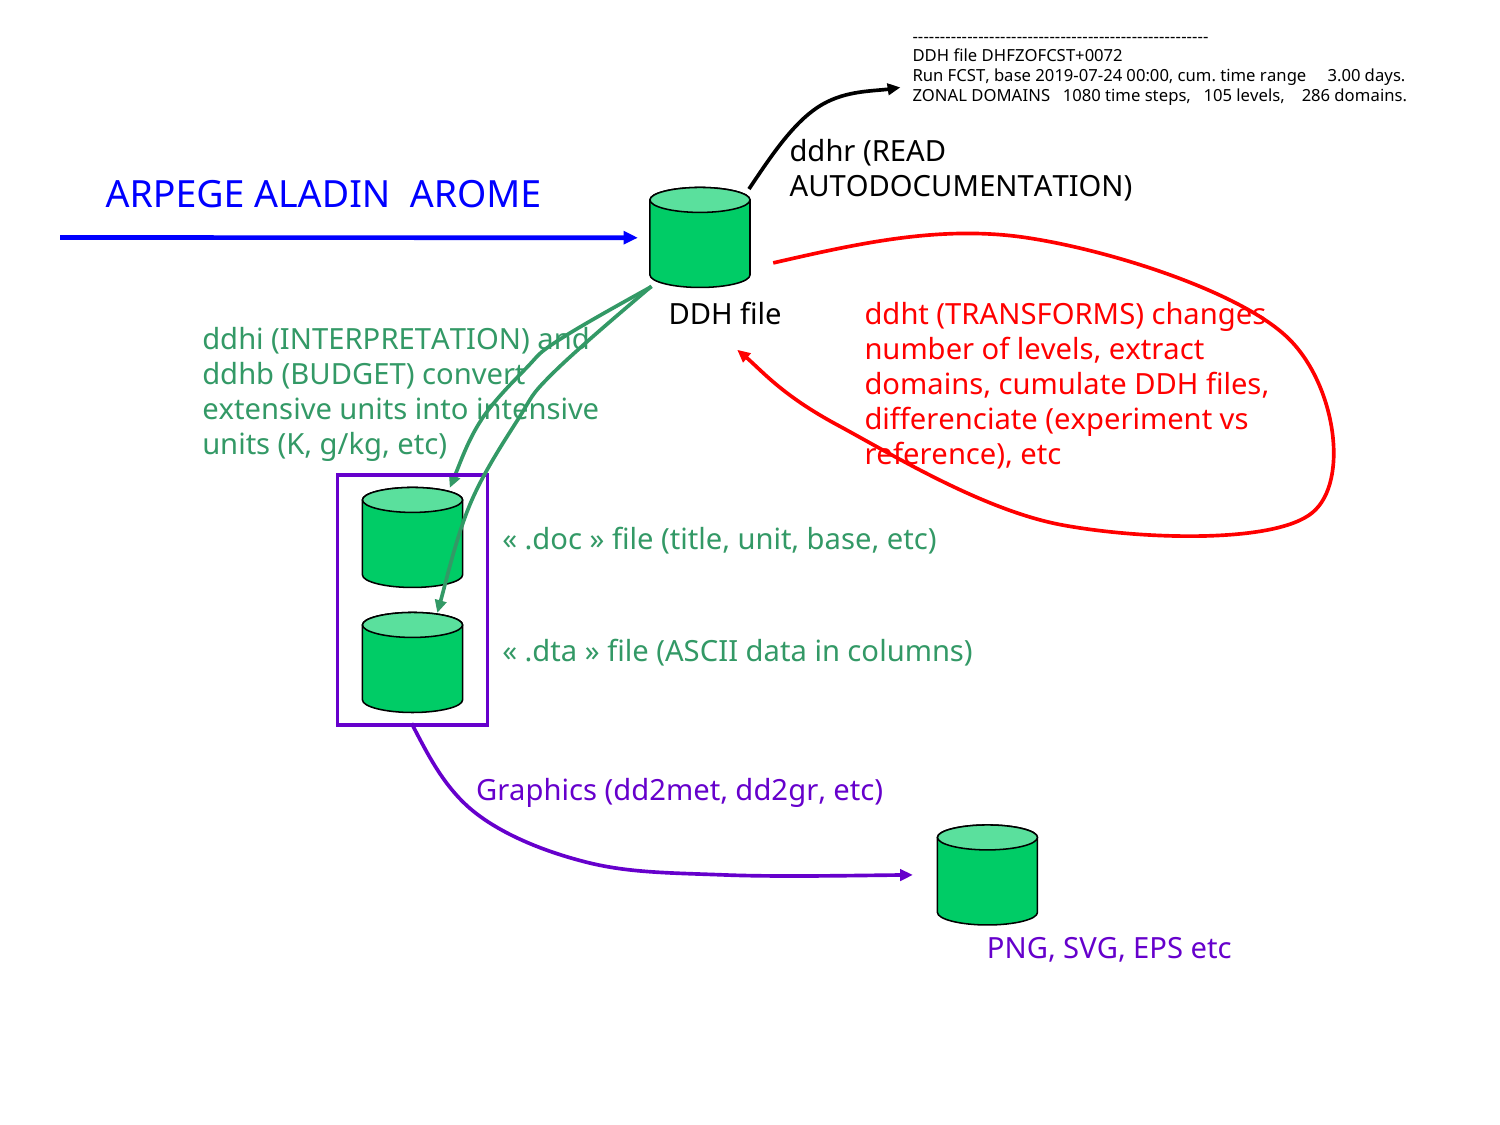

------------------------------------------------------
 DDH file DHFZOFCST+0072
 Run FCST, base 2019-07-24 00:00, cum. time range 3.00 days.
 ZONAL DOMAINS 1080 time steps, 105 levels, 286 domains.
ddhr (READ AUTODOCUMENTATION)
ARPEGE ALADIN AROME
DDH file
ddht (TRANSFORMS) changes number of levels, extract domains, cumulate DDH files, differenciate (experiment vs reference), etc
ddhi (INTERPRETATION) and ddhb (BUDGET) convert extensive units into intensive units (K, g/kg, etc)
« .doc » file (title, unit, base, etc)
« .dta » file (ASCII data in columns)
Graphics (dd2met, dd2gr, etc)
PNG, SVG, EPS etc